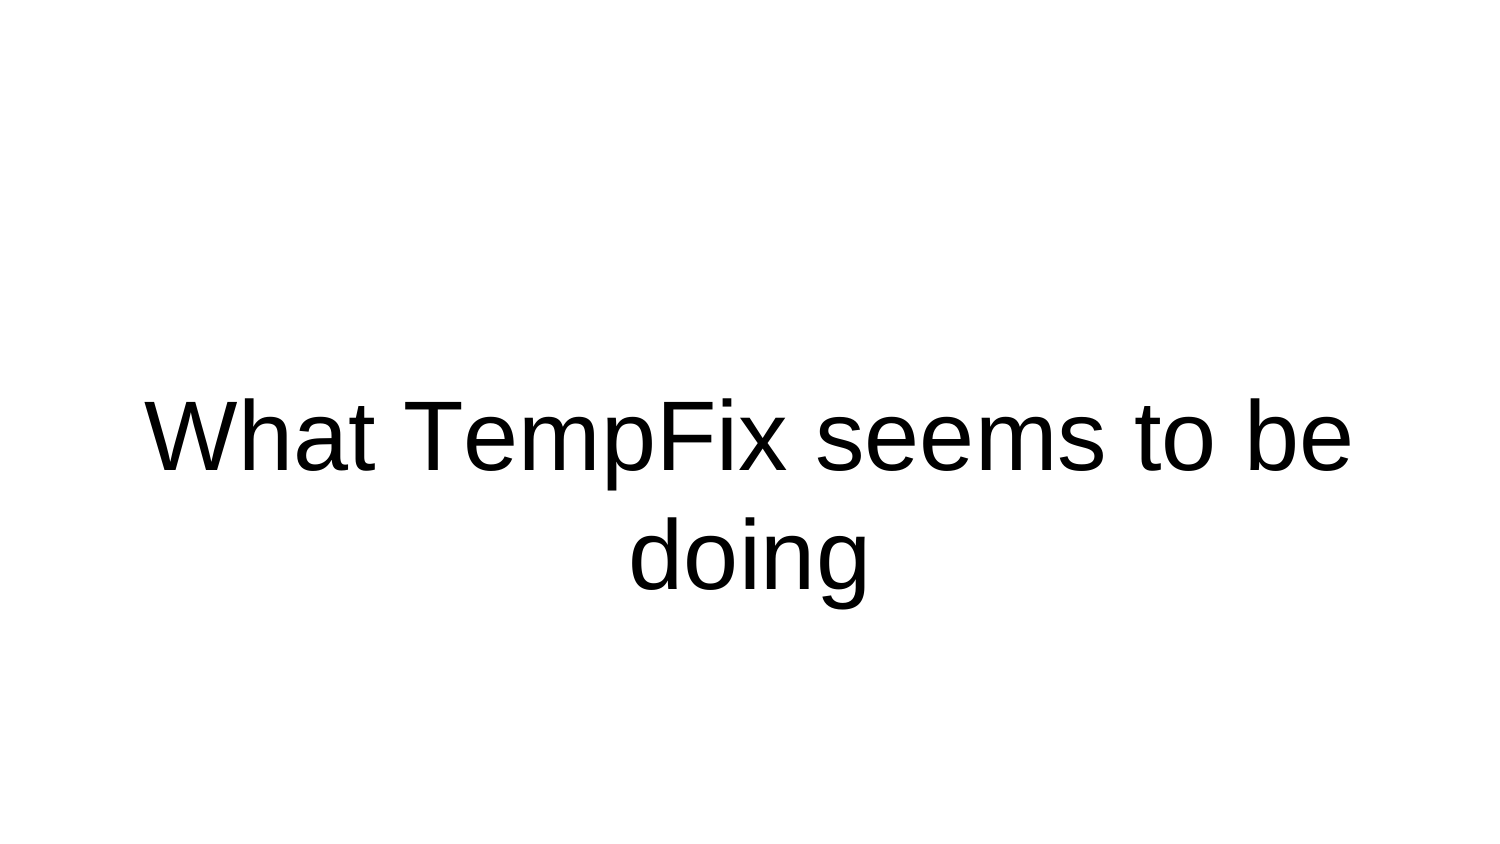

# What TempFix seems to be doing